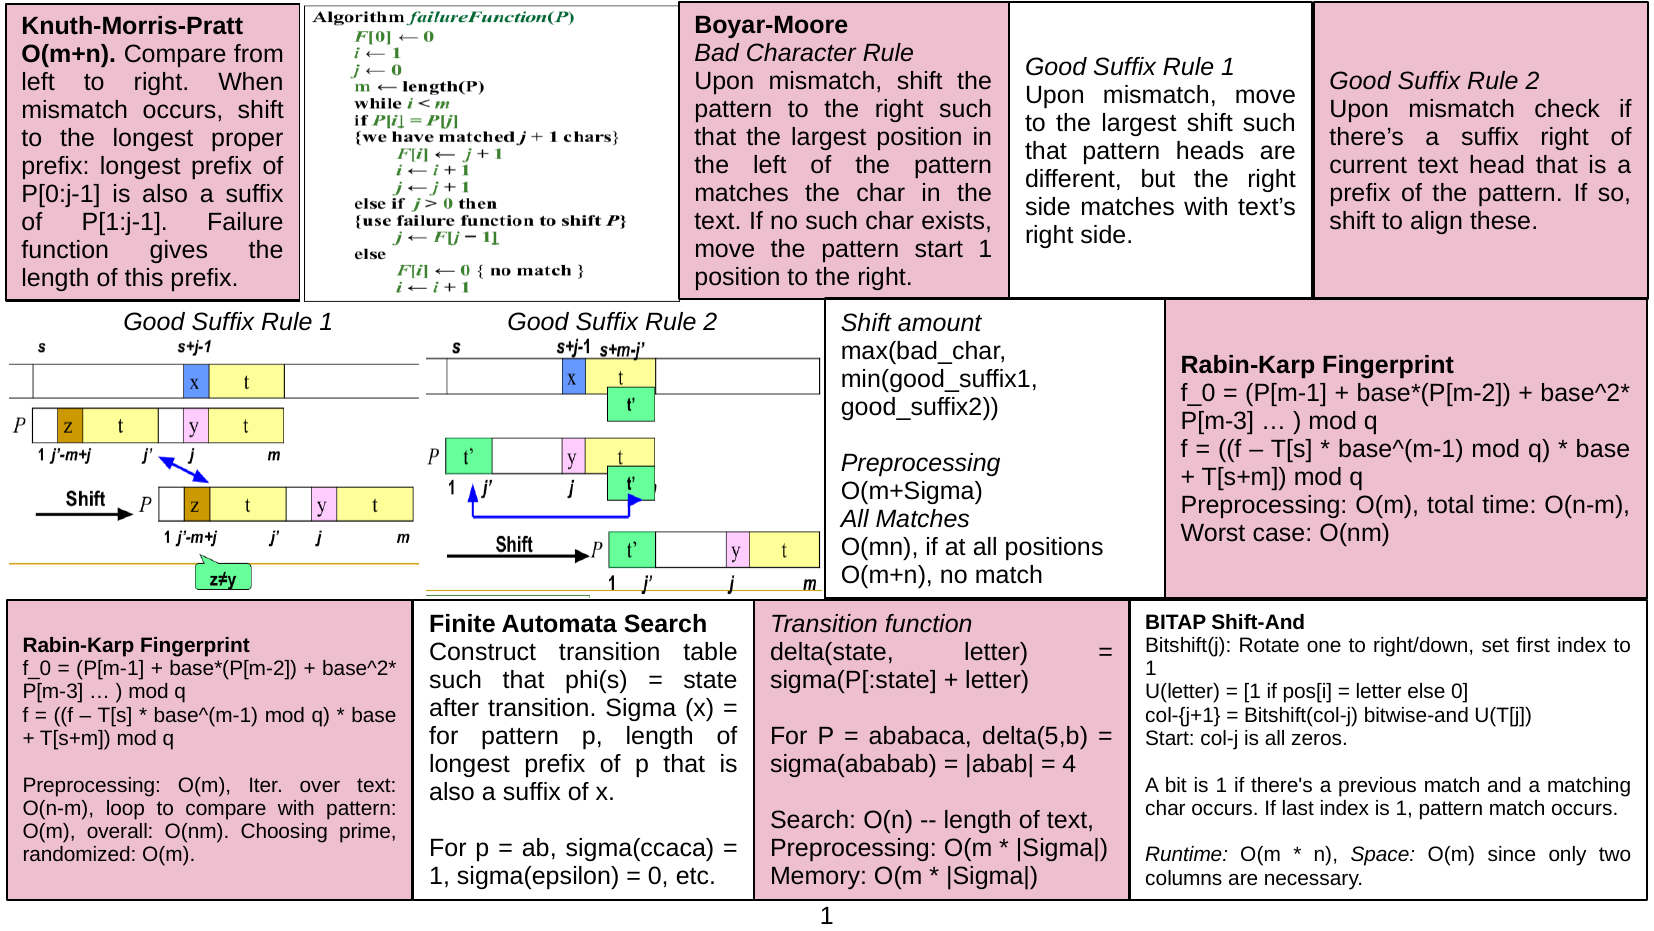

Boyar-Moore
Bad Character Rule
Upon mismatch, shift the pattern to the right such that the largest position in the left of the pattern matches the char in the text. If no such char exists, move the pattern start 1 position to the right.
Good Suffix Rule 1
Upon mismatch, move to the largest shift such that pattern heads are different, but the right side matches with text’s right side.
Good Suffix Rule 2
Upon mismatch check if there’s a suffix right of current text head that is a prefix of the pattern. If so, shift to align these.
Knuth-Morris-Pratt
O(m+n). Compare from left to right. When mismatch occurs, shift to the longest proper prefix: longest prefix of P[0:j-1] is also a suffix of P[1:j-1]. Failure function gives the length of this prefix.
Shift amount
max(bad_char, min(good_suffix1, good_suffix2))
Preprocessing O(m+Sigma)
All Matches
O(mn), if at all positions
O(m+n), no match
Rabin-Karp Fingerprint
f_0 = (P[m-1] + base*(P[m-2]) + base^2* P[m-3] … ) mod q
f = ((f – T[s] * base^(m-1) mod q) * base + T[s+m]) mod q
Preprocessing: O(m), total time: O(n-m), Worst case: O(nm)
Good Suffix Rule 1
Good Suffix Rule 2
Rabin-Karp Fingerprint
f_0 = (P[m-1] + base*(P[m-2]) + base^2* P[m-3] … ) mod q
f = ((f – T[s] * base^(m-1) mod q) * base + T[s+m]) mod q
Preprocessing: O(m), Iter. over text: O(n-m), loop to compare with pattern: O(m), overall: O(nm). Choosing prime, randomized: O(m).
Finite Automata Search
Construct transition table such that phi(s) = state after transition. Sigma (x) = for pattern p, length of longest prefix of p that is also a suffix of x.
For p = ab, sigma(ccaca) = 1, sigma(epsilon) = 0, etc.
Transition function
delta(state, letter) = sigma(P[:state] + letter)
For P = ababaca, delta(5,b) = sigma(ababab) = |abab| = 4
Search: O(n) -- length of text,
Preprocessing: O(m * |Sigma|)
Memory: O(m * |Sigma|)
BITAP Shift-And
Bitshift(j): Rotate one to right/down, set first index to 1
U(letter) = [1 if pos[i] = letter else 0]
col-{j+1} = Bitshift(col-j) bitwise-and U(T[j])
Start: col-j is all zeros.
A bit is 1 if there's a previous match and a matching char occurs. If last index is 1, pattern match occurs.
Runtime: O(m * n), Space: O(m) since only two columns are necessary.